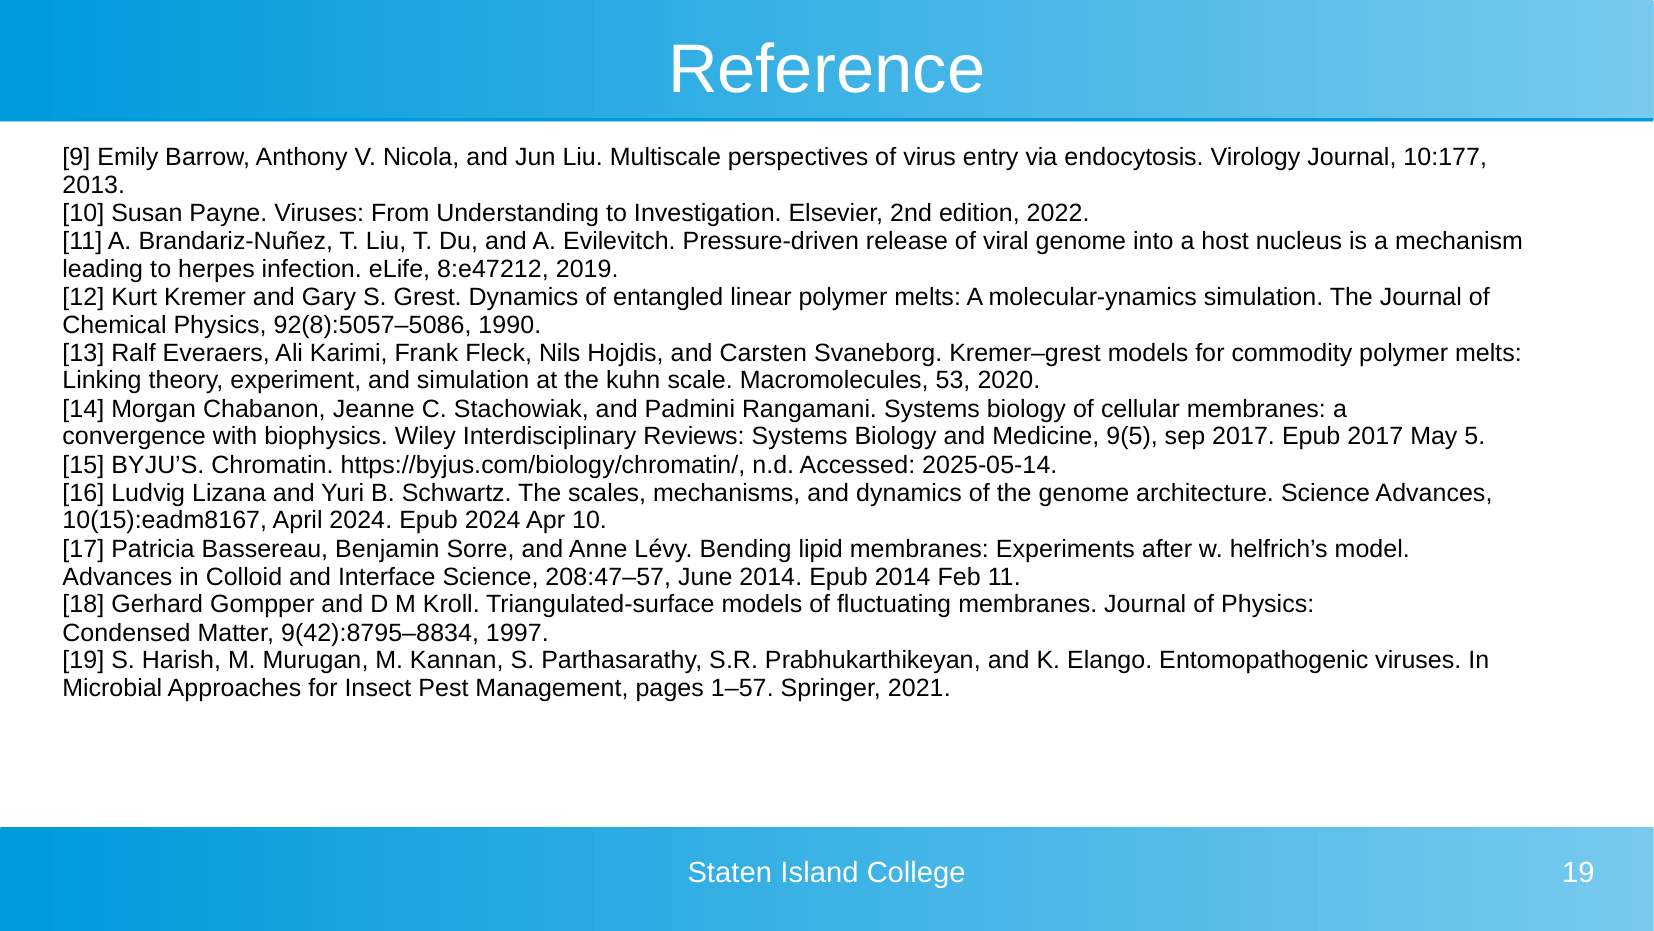

# Reference
[9] Emily Barrow, Anthony V. Nicola, and Jun Liu. Multiscale perspectives of virus entry via endocytosis. Virology Journal, 10:177, 2013.
[10] Susan Payne. Viruses: From Understanding to Investigation. Elsevier, 2nd edition, 2022.
[11] A. Brandariz-Nuñez, T. Liu, T. Du, and A. Evilevitch. Pressure-driven release of viral genome into a host nucleus is a mechanism leading to herpes infection. eLife, 8:e47212, 2019.
[12] Kurt Kremer and Gary S. Grest. Dynamics of entangled linear polymer melts: A molecular-ynamics simulation. The Journal of Chemical Physics, 92(8):5057–5086, 1990.
[13] Ralf Everaers, Ali Karimi, Frank Fleck, Nils Hojdis, and Carsten Svaneborg. Kremer–grest models for commodity polymer melts:
Linking theory, experiment, and simulation at the kuhn scale. Macromolecules, 53, 2020.
[14] Morgan Chabanon, Jeanne C. Stachowiak, and Padmini Rangamani. Systems biology of cellular membranes: a
convergence with biophysics. Wiley Interdisciplinary Reviews: Systems Biology and Medicine, 9(5), sep 2017. Epub 2017 May 5.
[15] BYJU’S. Chromatin. https://byjus.com/biology/chromatin/, n.d. Accessed: 2025-05-14.
[16] Ludvig Lizana and Yuri B. Schwartz. The scales, mechanisms, and dynamics of the genome architecture. Science Advances, 10(15):eadm8167, April 2024. Epub 2024 Apr 10.
[17] Patricia Bassereau, Benjamin Sorre, and Anne Lévy. Bending lipid membranes: Experiments after w. helfrich’s model.
Advances in Colloid and Interface Science, 208:47–57, June 2014. Epub 2014 Feb 11.
[18] Gerhard Gompper and D M Kroll. Triangulated-surface models of fluctuating membranes. Journal of Physics:
Condensed Matter, 9(42):8795–8834, 1997.
[19] S. Harish, M. Murugan, M. Kannan, S. Parthasarathy, S.R. Prabhukarthikeyan, and K. Elango. Entomopathogenic viruses. In Microbial Approaches for Insect Pest Management, pages 1–57. Springer, 2021.
Staten Island College
19